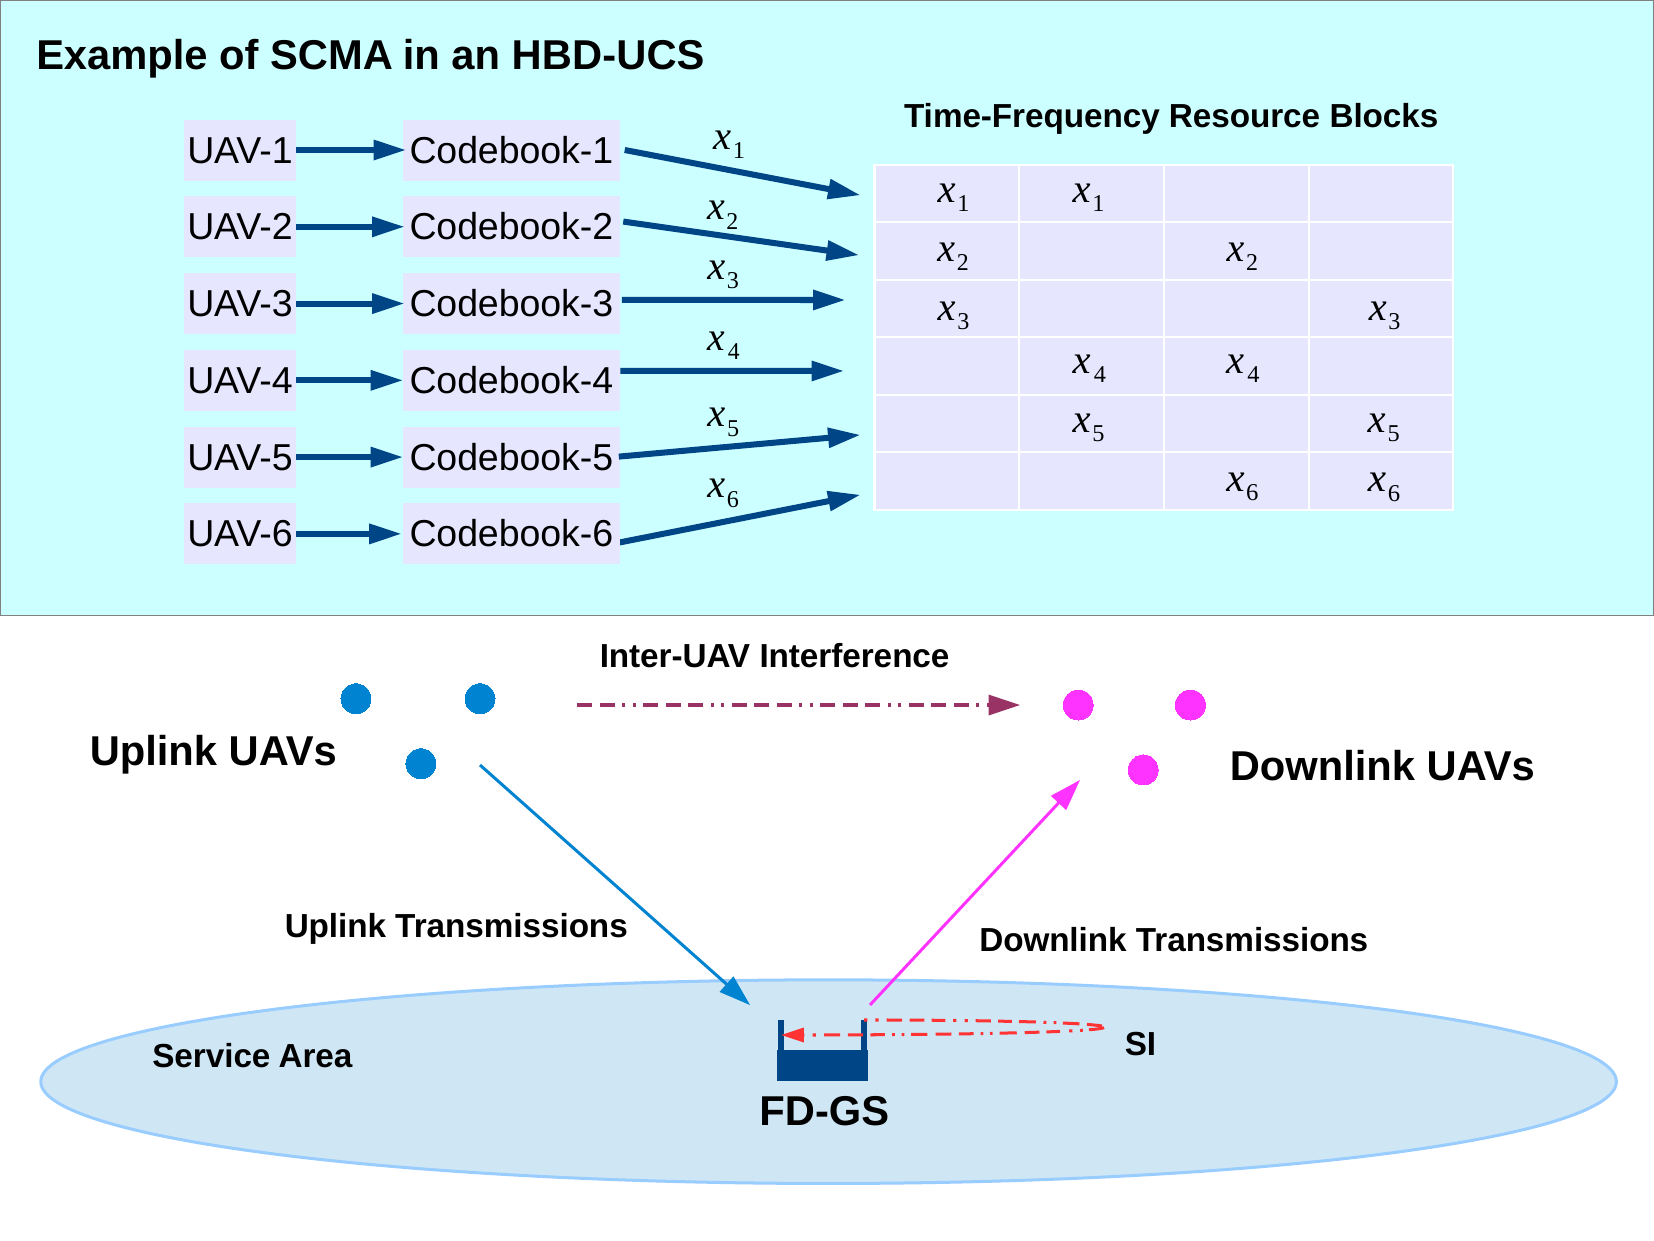

Example of SCMA in an HBD-UCS
Time-Frequency Resource Blocks
UAV-1
UAV-2
UAV-3
UAV-4
UAV-5
UAV-6
Codebook-1
| | | | |
| --- | --- | --- | --- |
| | | | |
| | | | |
| | | | |
| | | | |
| | | | |
Codebook-2
Codebook-3
Codebook-4
Codebook-5
Codebook-6
Inter-UAV Interference
Uplink UAVs
Downlink UAVs
Uplink Transmissions
Downlink Transmissions
SI
Service Area
FD-GS